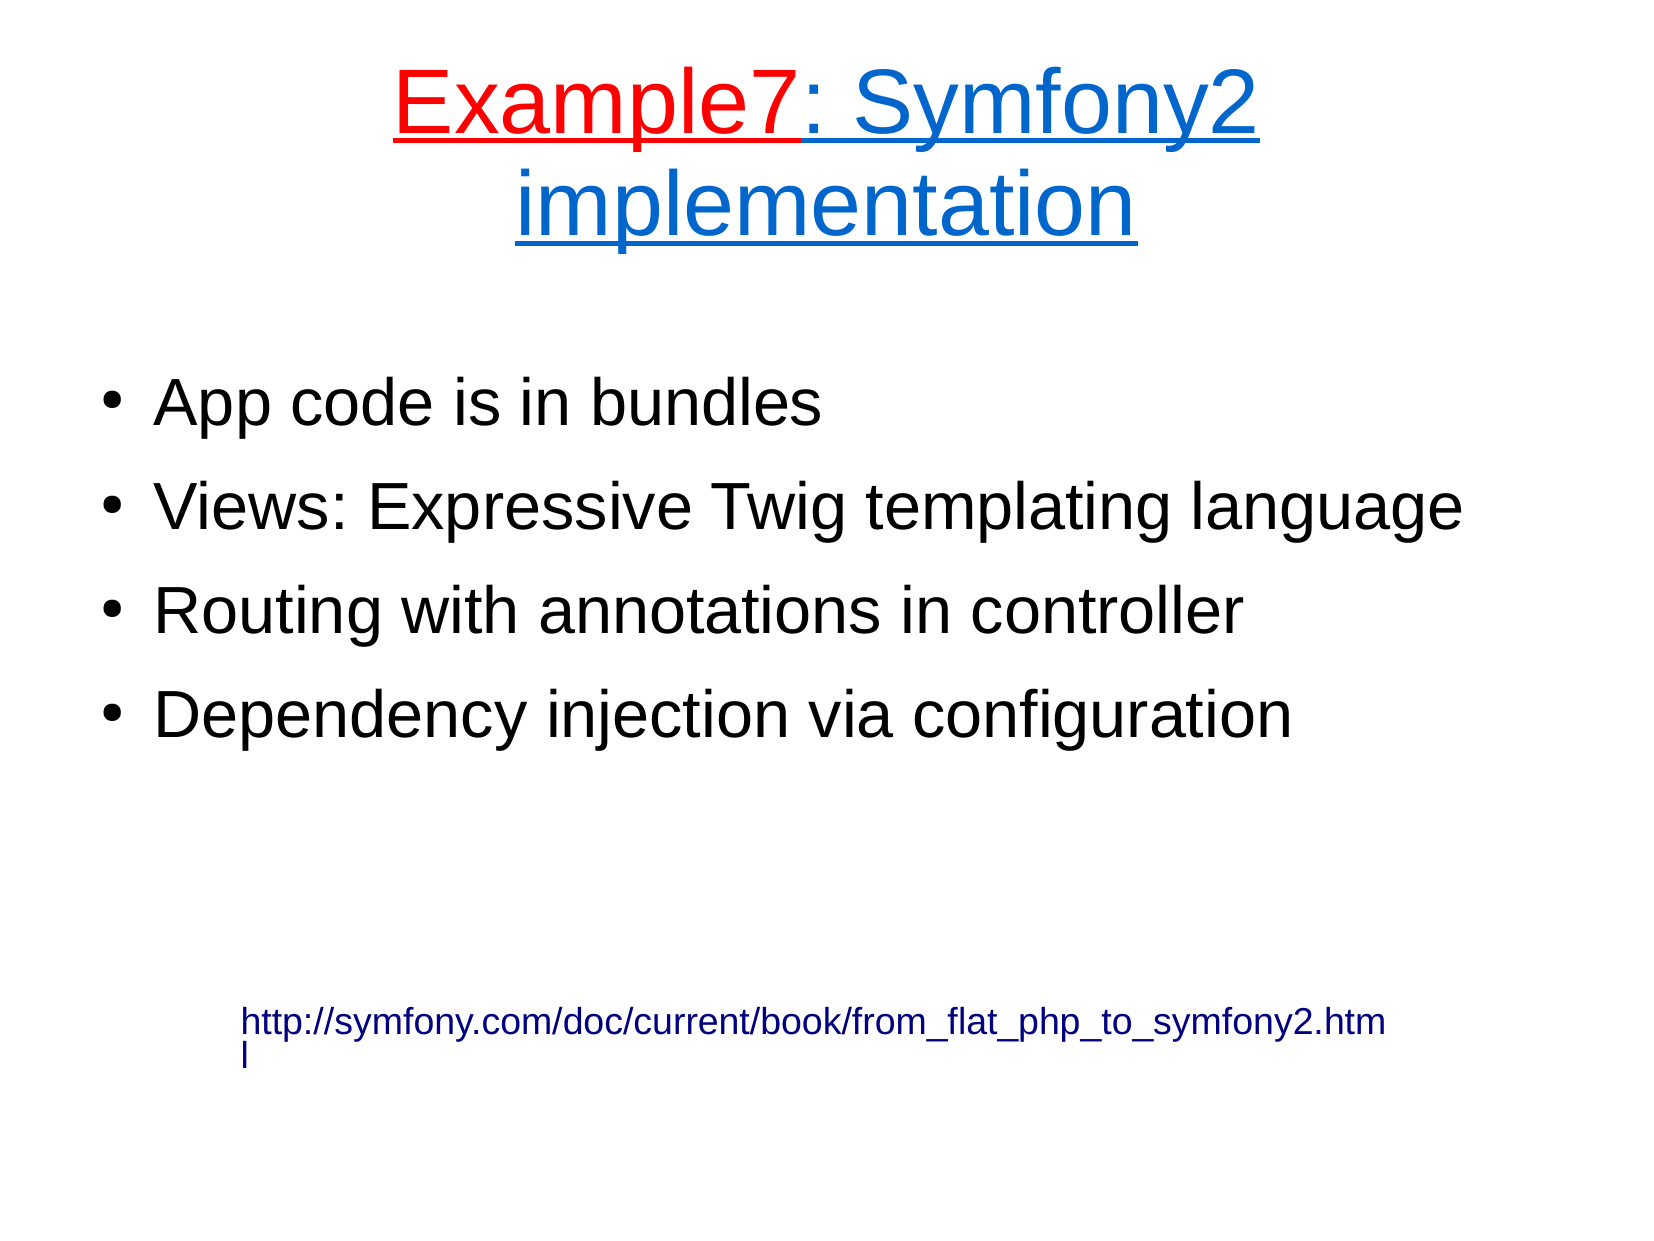

# Example7: Symfony2 implementation
App code is in bundles
Views: Expressive Twig templating language
Routing with annotations in controller
Dependency injection via configuration
http://symfony.com/doc/current/book/from_flat_php_to_symfony2.html